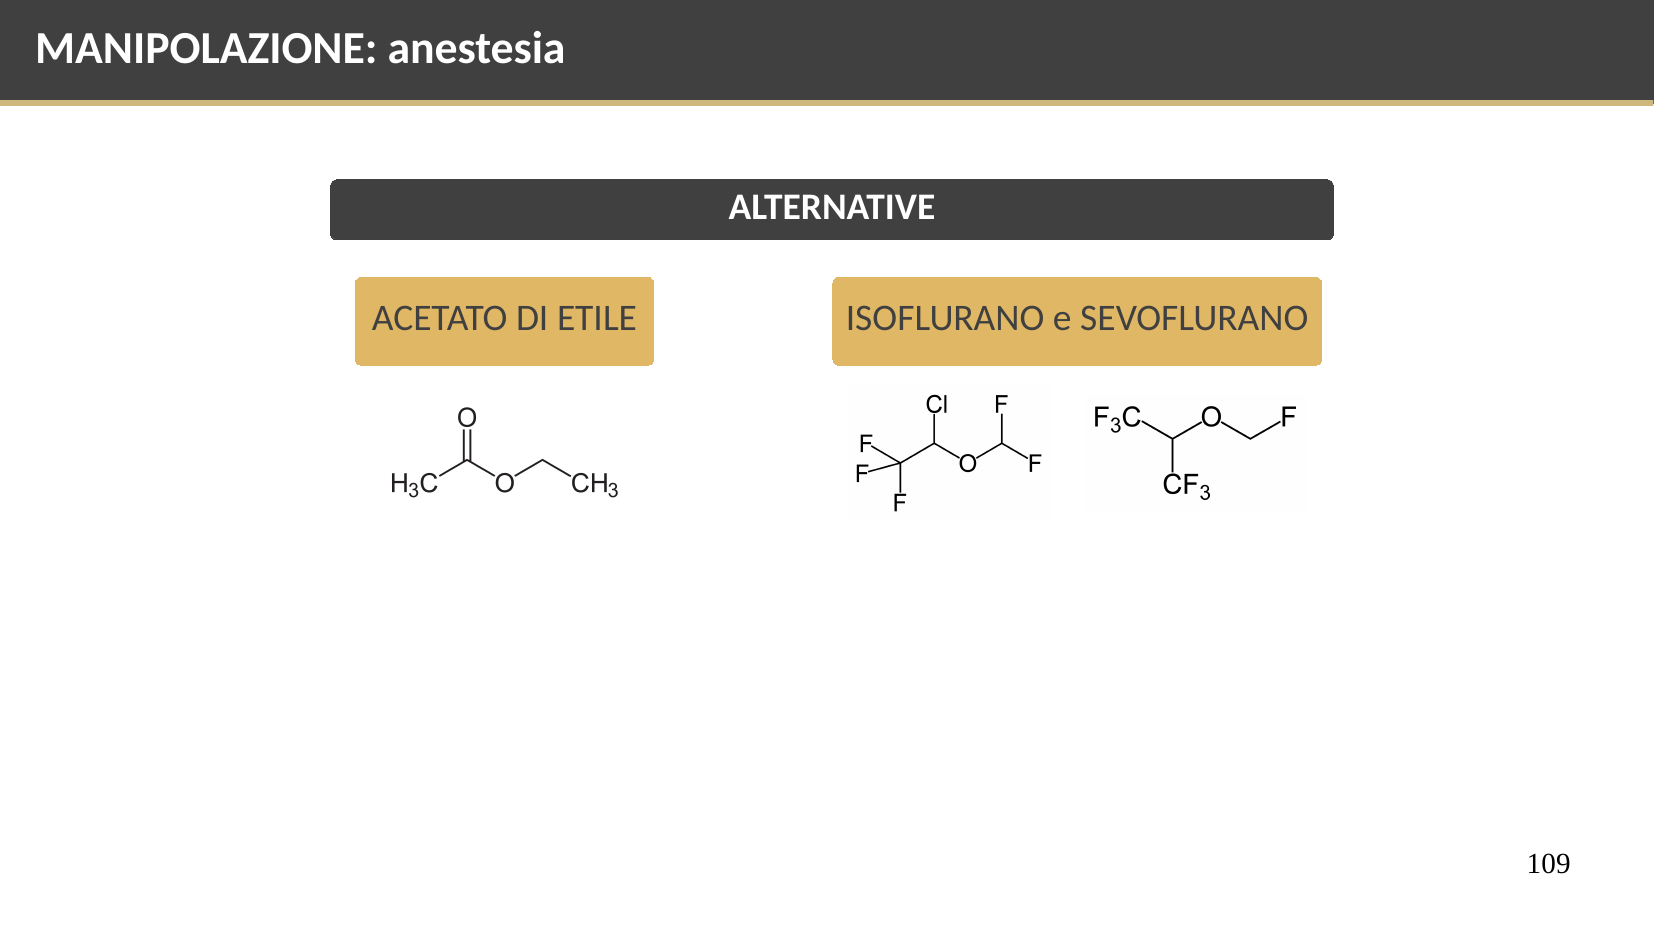

MANIPOLAZIONE: anestesia
ALTERNATIVE
ACETATO DI ETILE
ISOFLURANO e SEVOFLURANO
109